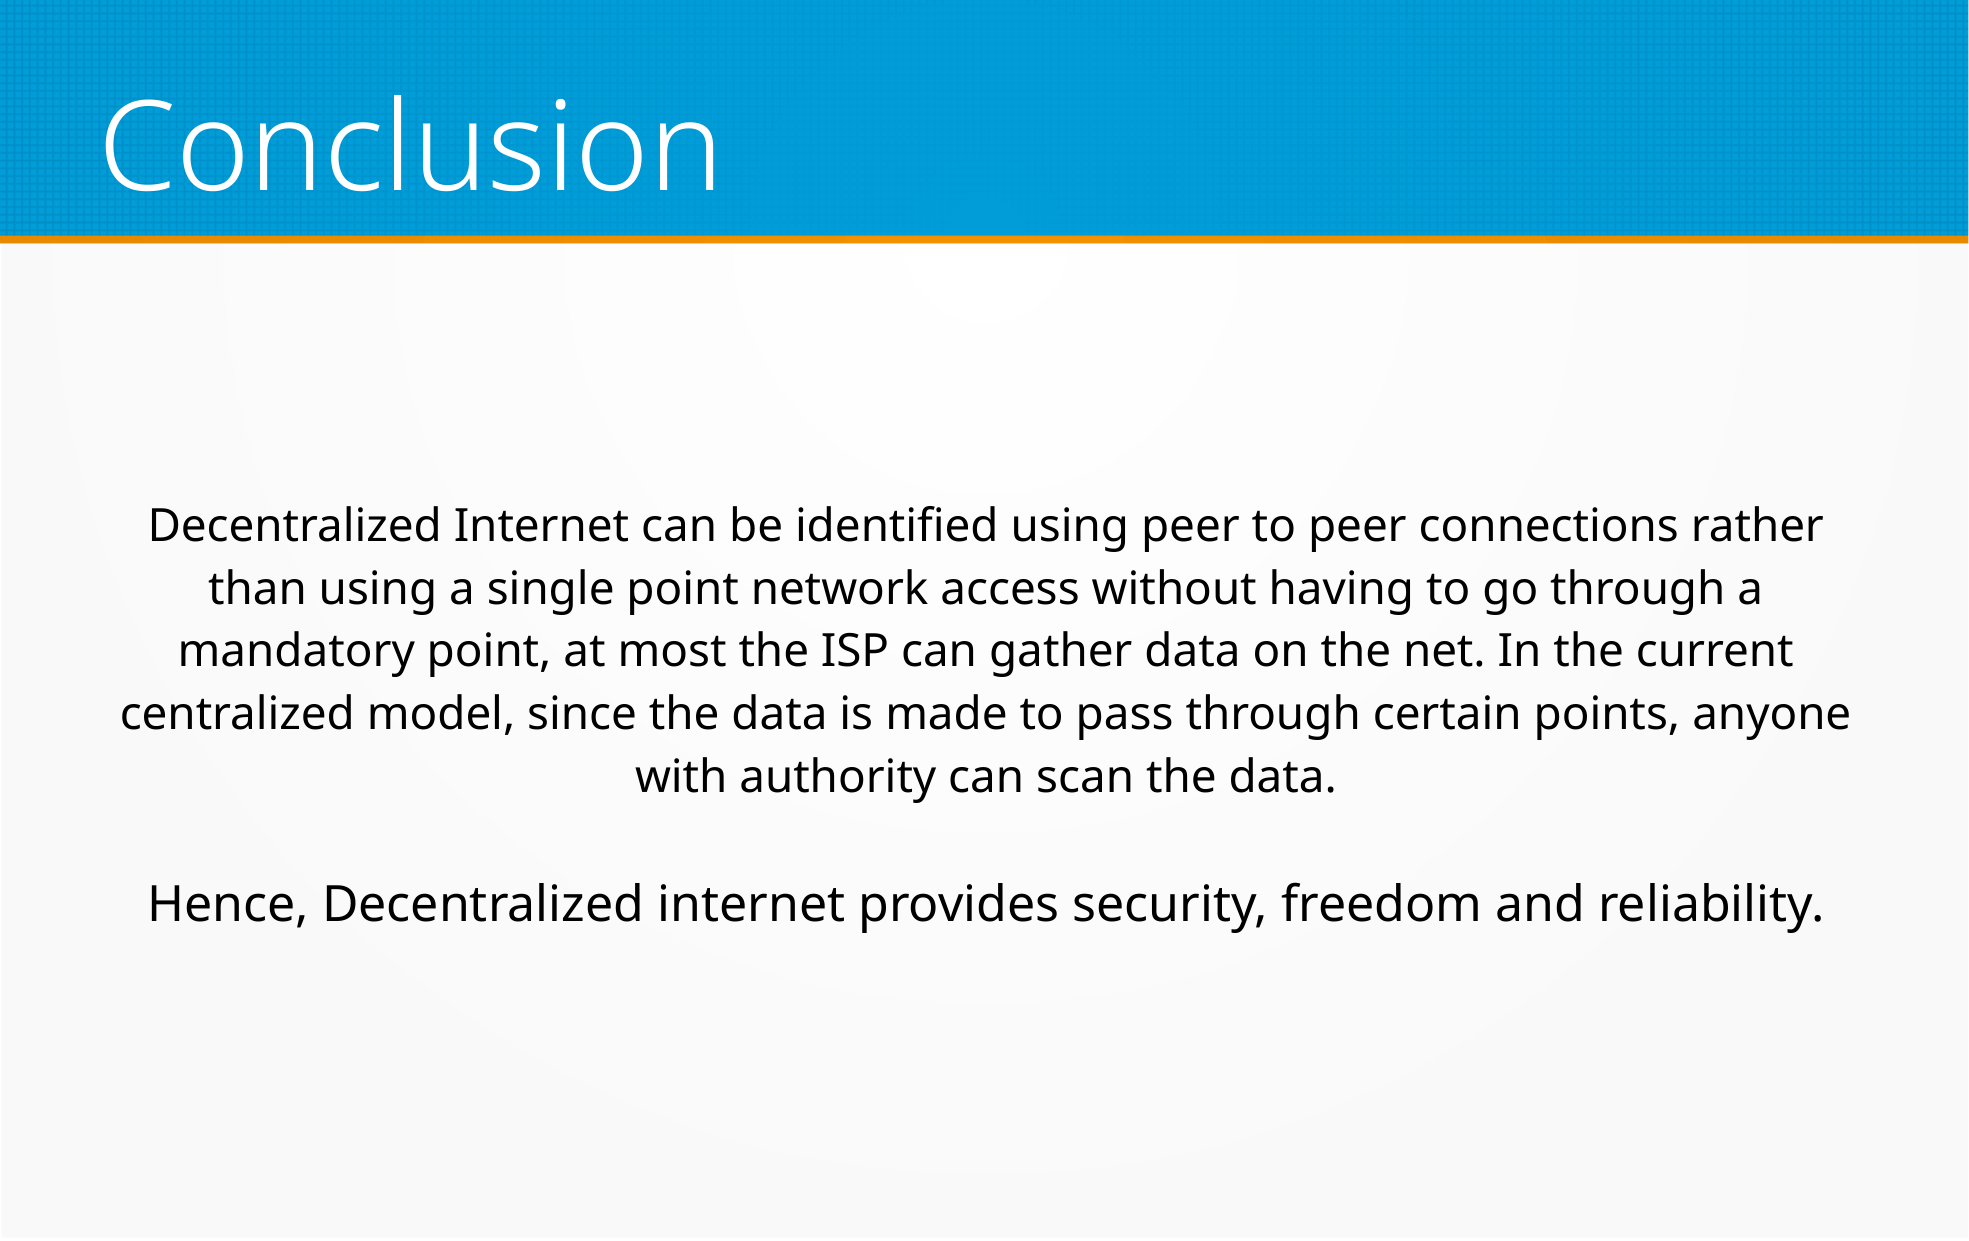

# Conclusion
Decentralized Internet can be identified using peer to peer connections rather than using a single point network access without having to go through a mandatory point, at most the ISP can gather data on the net. In the current centralized model, since the data is made to pass through certain points, anyone with authority can scan the data.
Hence, Decentralized internet provides security, freedom and reliability.